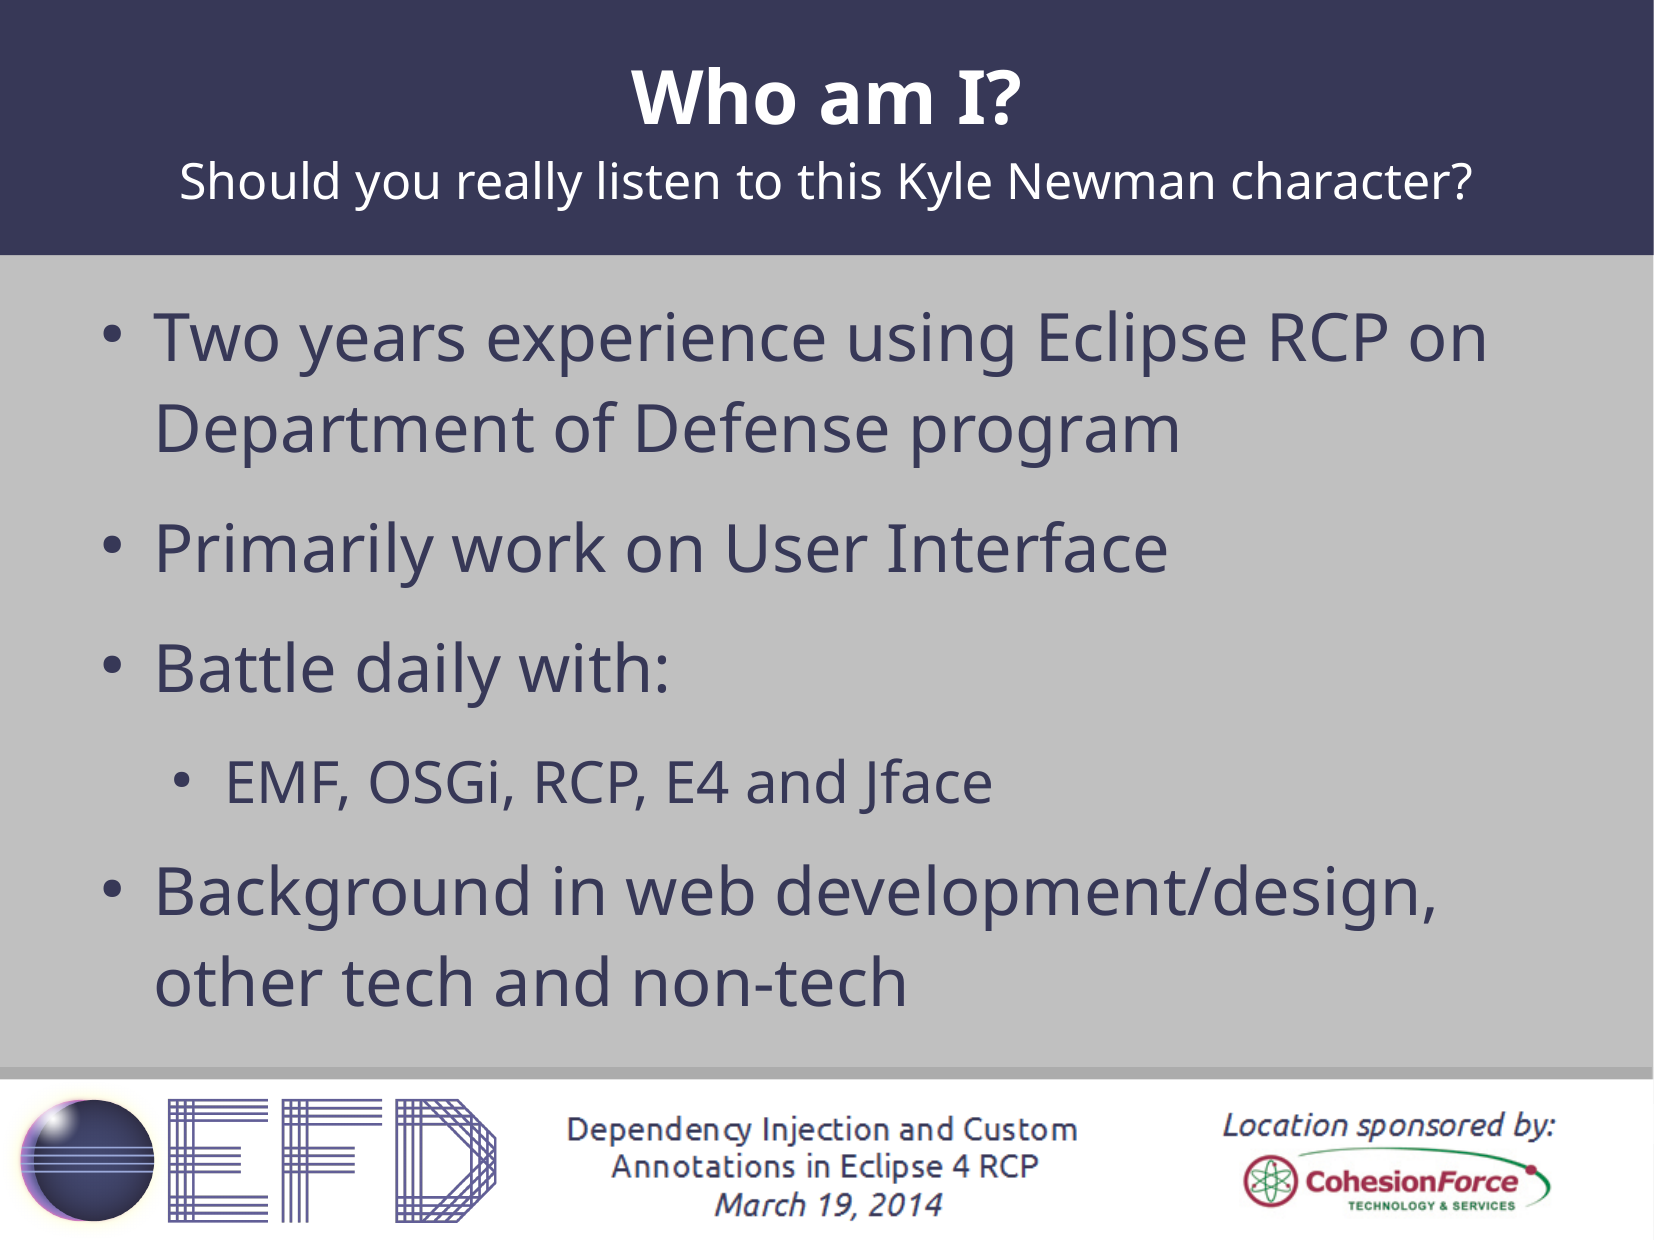

# Who am I? Should you really listen to this Kyle Newman character?
Two years experience using Eclipse RCP on Department of Defense program
Primarily work on User Interface
Battle daily with:
EMF, OSGi, RCP, E4 and Jface
Background in web development/design, other tech and non-tech